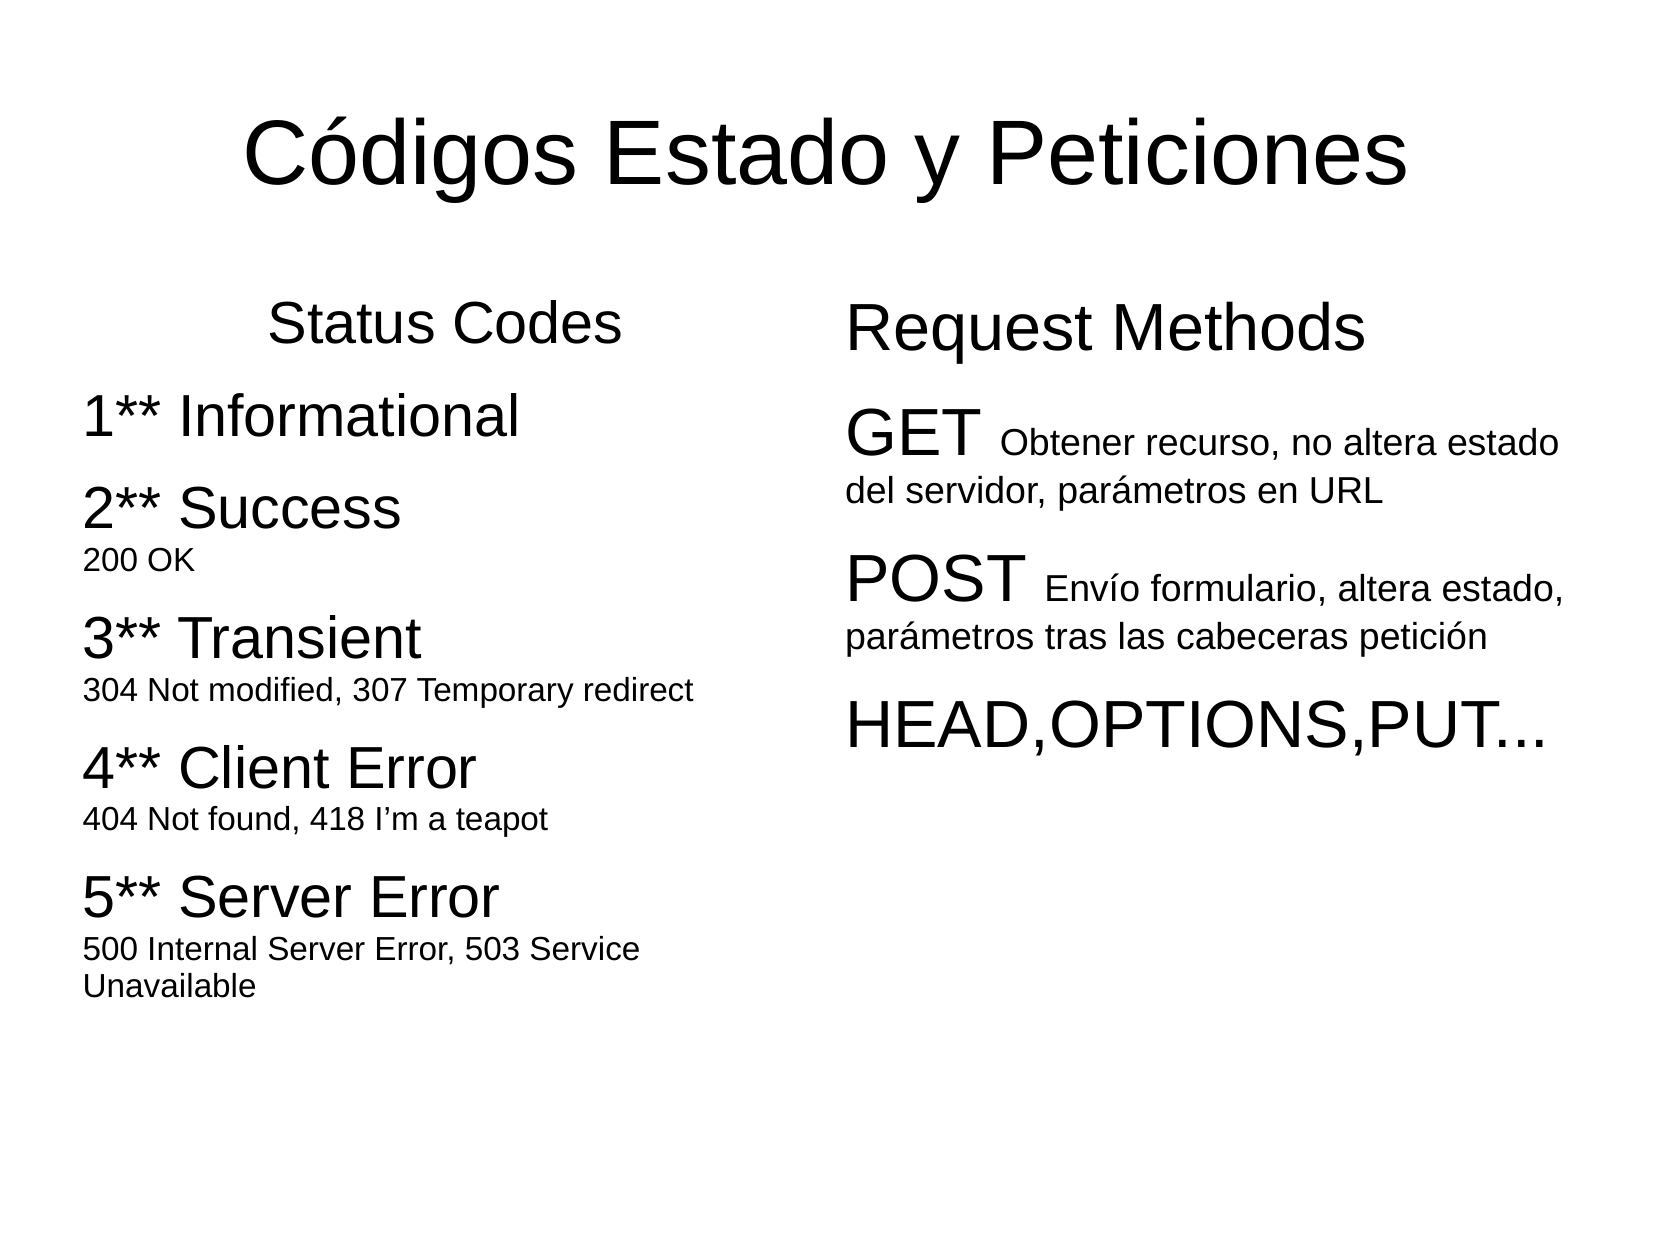

# Códigos Estado y Peticiones
Status Codes
1** Informational
2** Success
200 OK
3** Transient
304 Not modified, 307 Temporary redirect
4** Client Error
404 Not found, 418 I’m a teapot
5** Server Error
500 Internal Server Error, 503 Service Unavailable
Request Methods
GET Obtener recurso, no altera estado del servidor, parámetros en URL
POST Envío formulario, altera estado, parámetros tras las cabeceras petición
HEAD,OPTIONS,PUT...